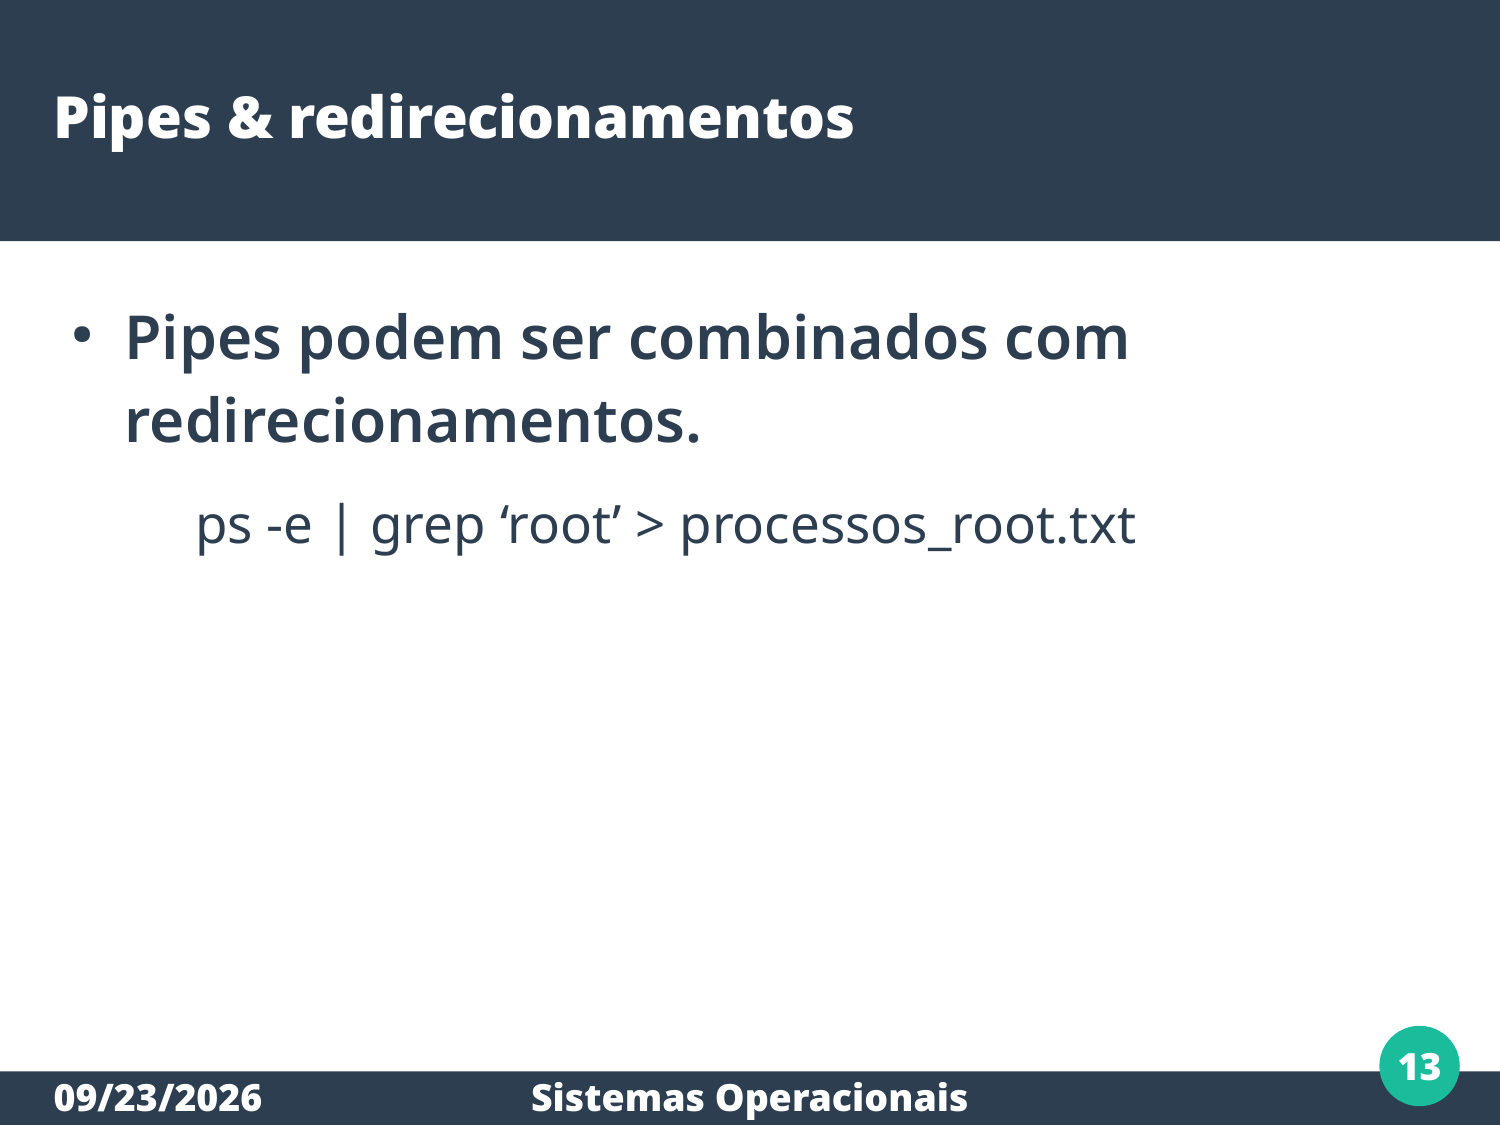

# Pipes & redirecionamentos
Pipes podem ser combinados com redirecionamentos.
ps -e | grep ‘root’ > processos_root.txt
13
Sistemas Operacionais